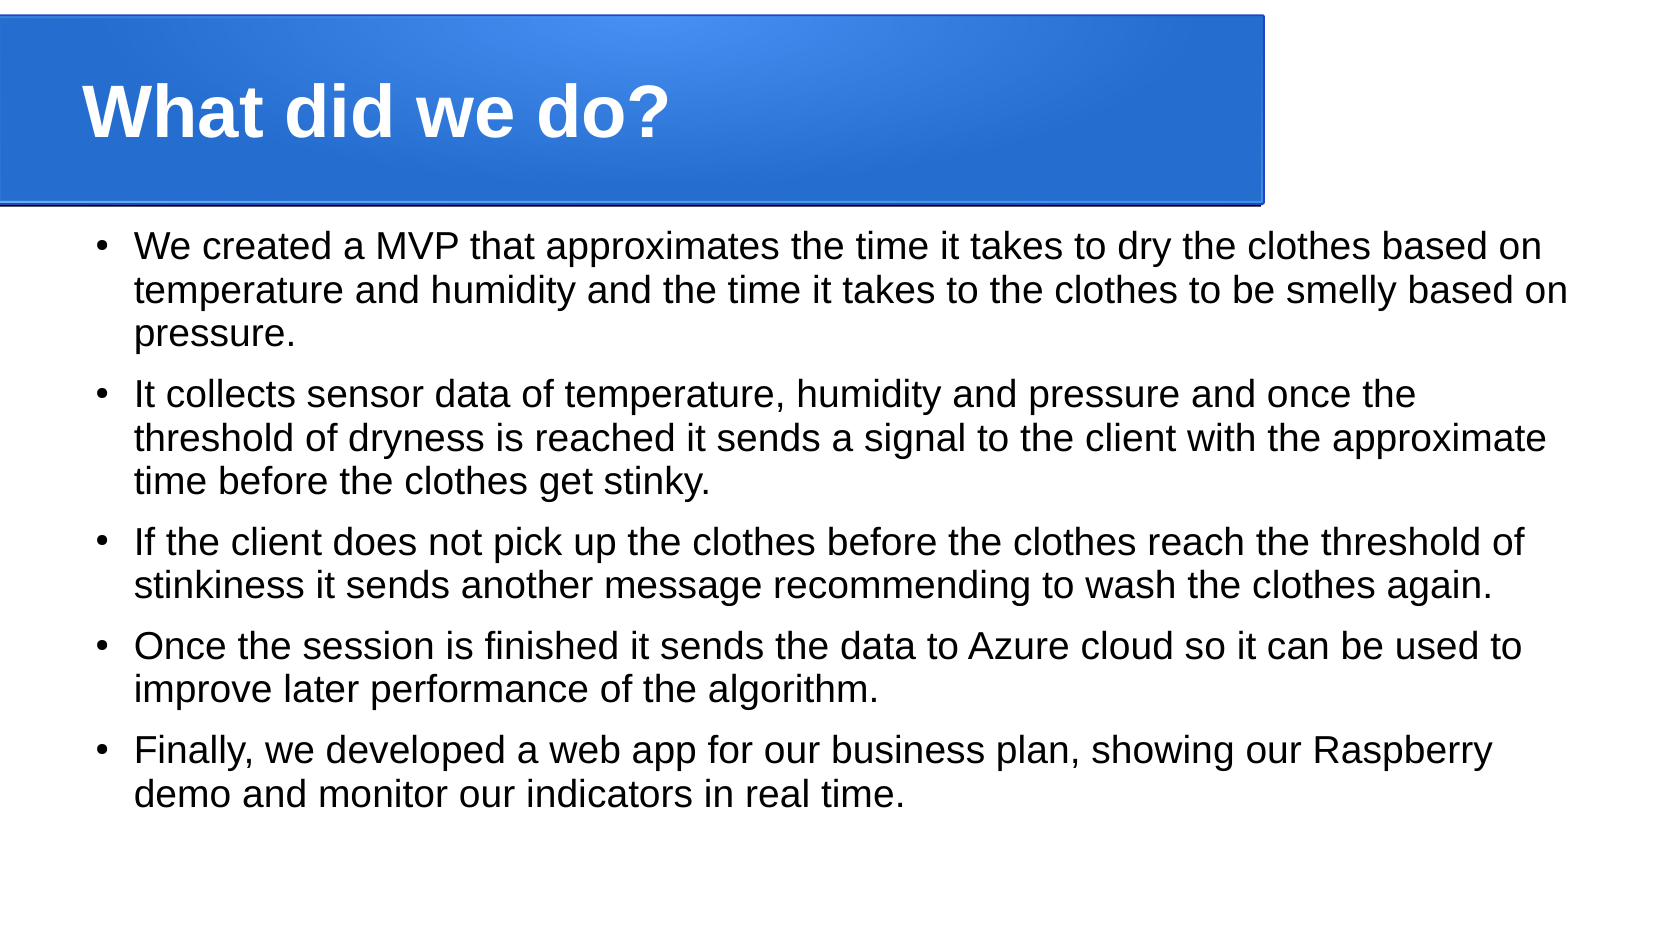

# What did we do?
We created a MVP that approximates the time it takes to dry the clothes based on temperature and humidity and the time it takes to the clothes to be smelly based on pressure.
It collects sensor data of temperature, humidity and pressure and once the threshold of dryness is reached it sends a signal to the client with the approximate time before the clothes get stinky.
If the client does not pick up the clothes before the clothes reach the threshold of stinkiness it sends another message recommending to wash the clothes again.
Once the session is finished it sends the data to Azure cloud so it can be used to improve later performance of the algorithm.
Finally, we developed a web app for our business plan, showing our Raspberry demo and monitor our indicators in real time.